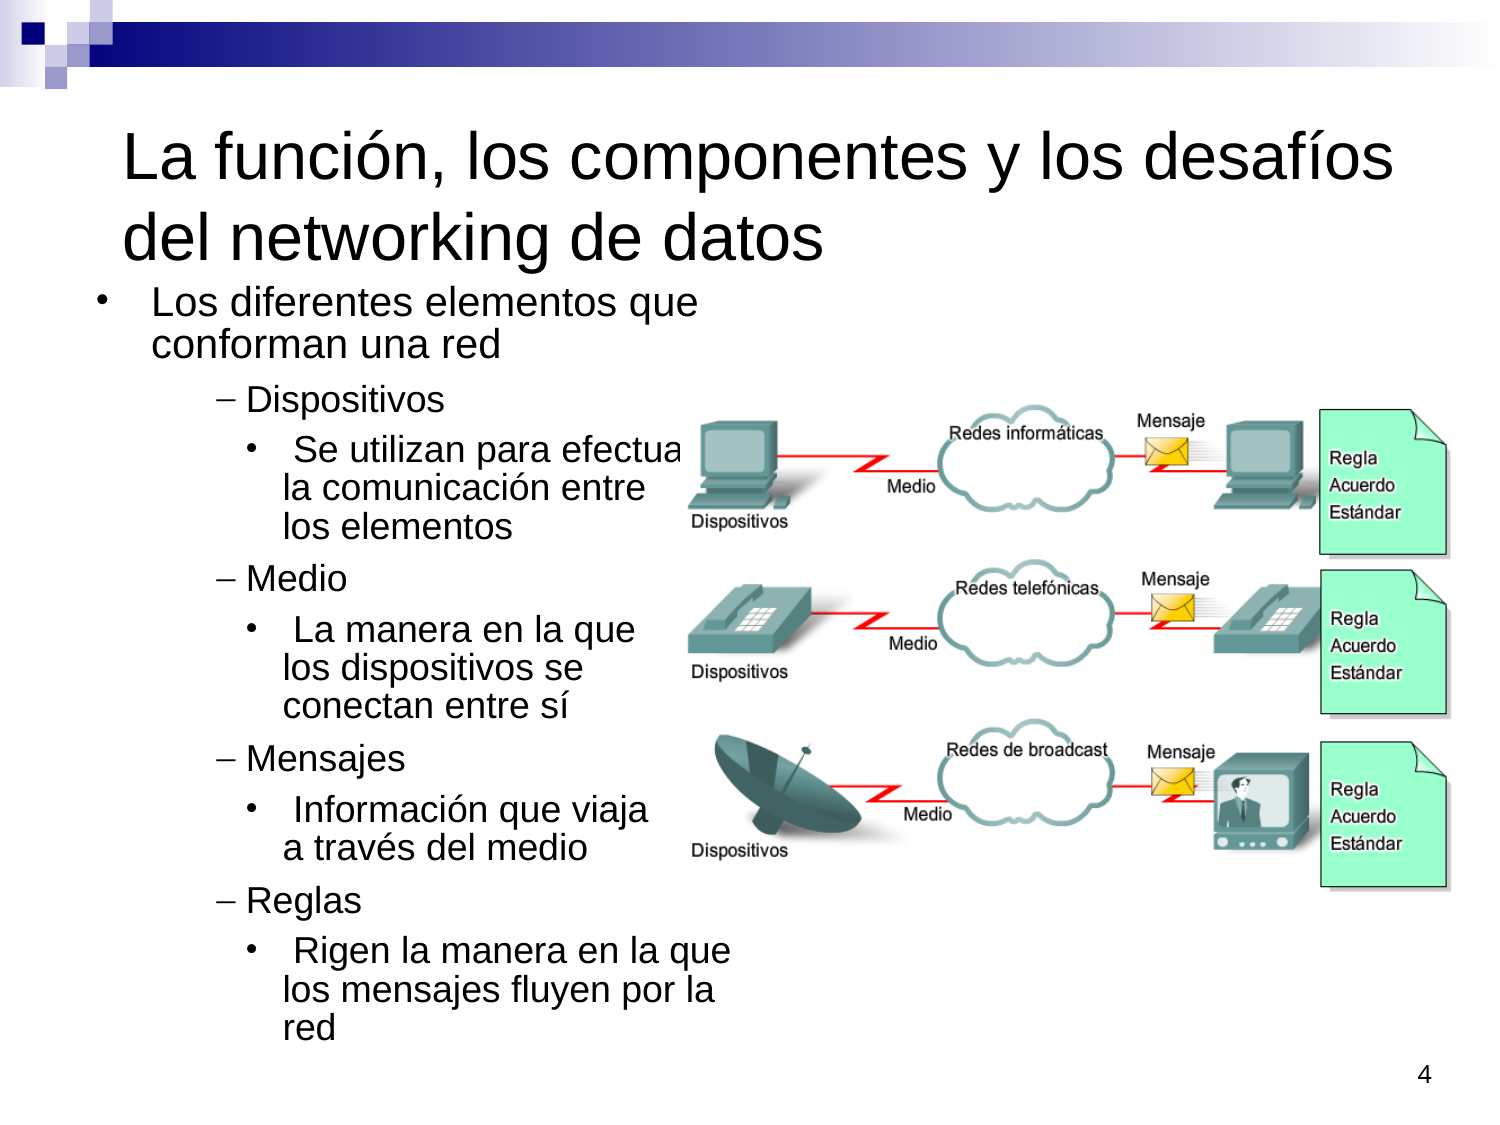

La función, los componentes y los desafíos del networking de datos
Los diferentes elementos que conforman una red
 Dispositivos
 Se utilizan para efectuar
la comunicación entre
los elementos
 Medio
 La manera en la que
los dispositivos se
conectan entre sí
 Mensajes
 Información que viaja a través del medio
 Reglas
 Rigen la manera en la que
los mensajes fluyen por la red